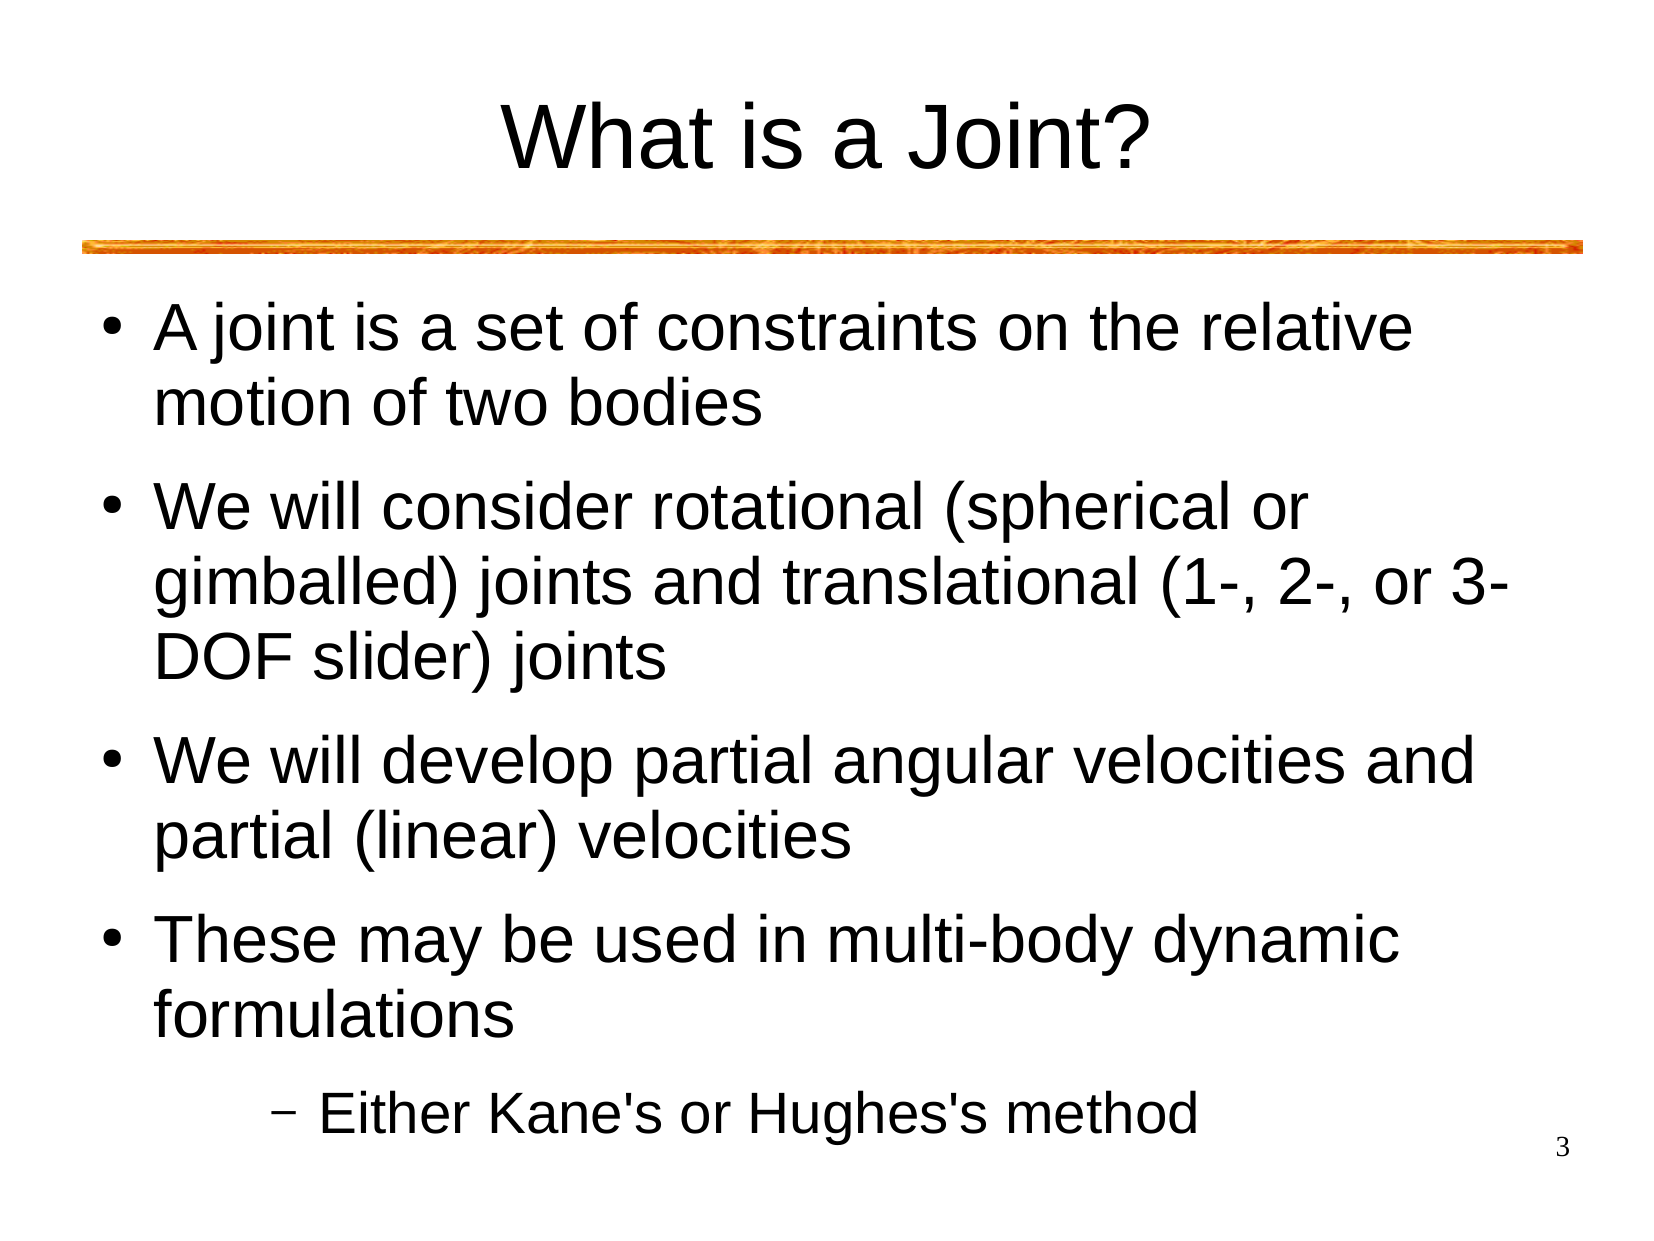

# What is a Joint?
A joint is a set of constraints on the relative motion of two bodies
We will consider rotational (spherical or gimballed) joints and translational (1-, 2-, or 3-DOF slider) joints
We will develop partial angular velocities and partial (linear) velocities
These may be used in multi-body dynamic formulations
Either Kane's or Hughes's method
3